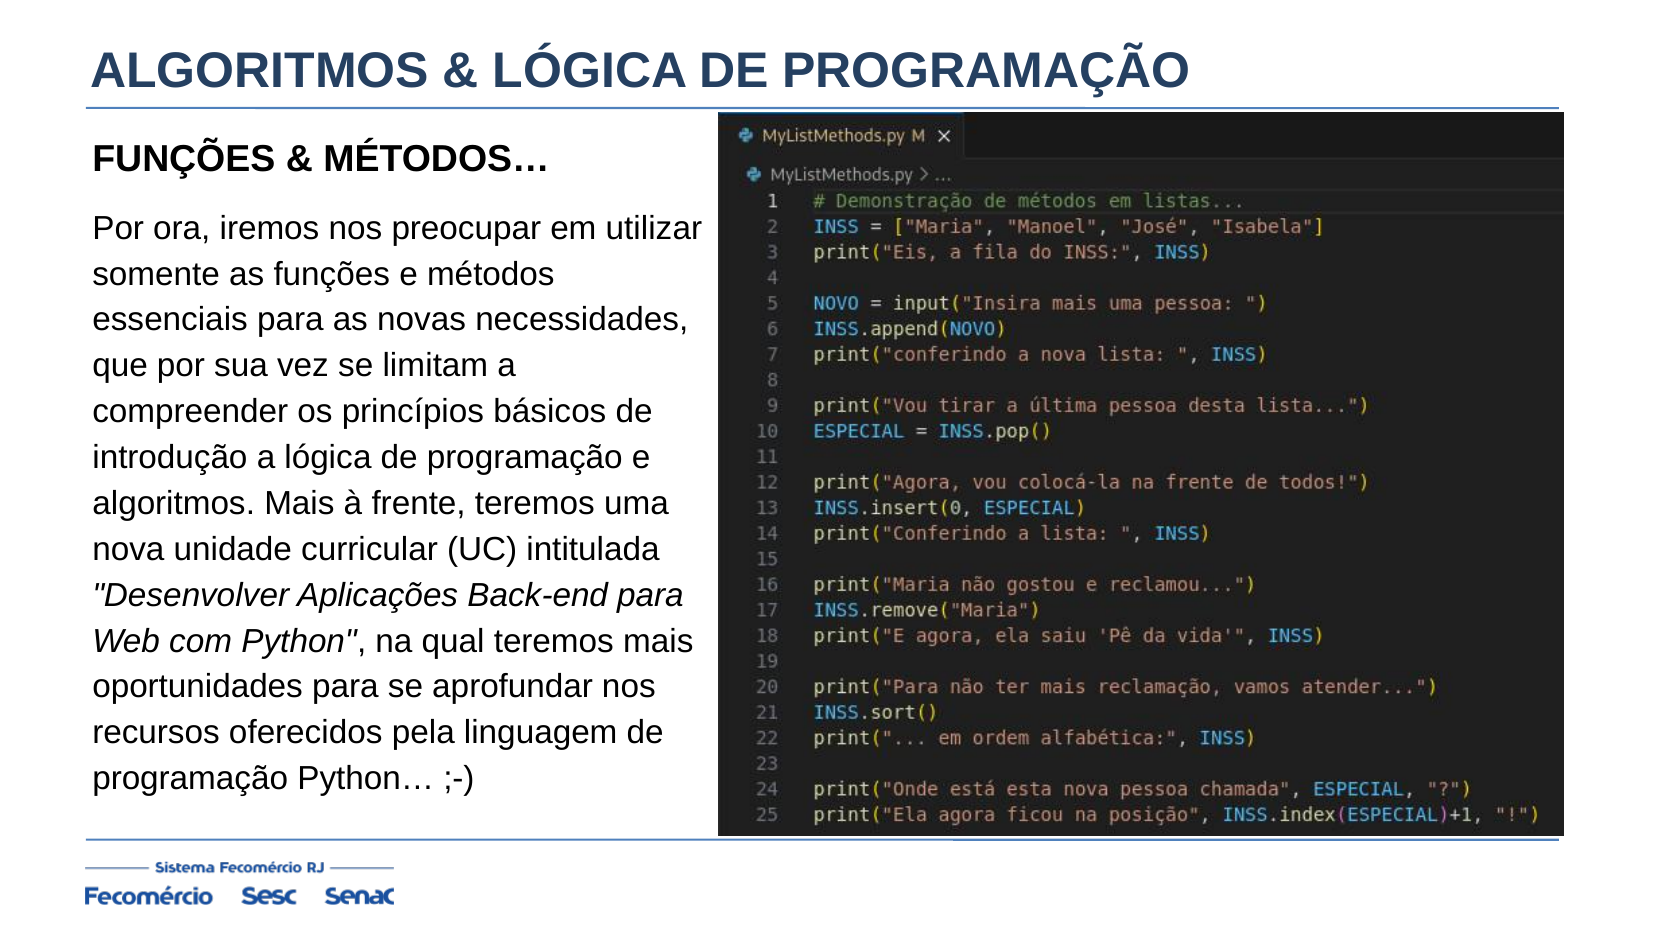

ALGORITMOS & LÓGICA DE PROGRAMAÇÃO
FUNÇÕES & MÉTODOS…
Por ora, iremos nos preocupar em utilizar somente as funções e métodos essenciais para as novas necessidades, que por sua vez se limitam a compreender os princípios básicos de introdução a lógica de programação e algoritmos. Mais à frente, teremos uma nova unidade curricular (UC) intitulada "Desenvolver Aplicações Back-end para Web com Python", na qual teremos mais oportunidades para se aprofundar nos recursos oferecidos pela linguagem de programação Python… ;-)